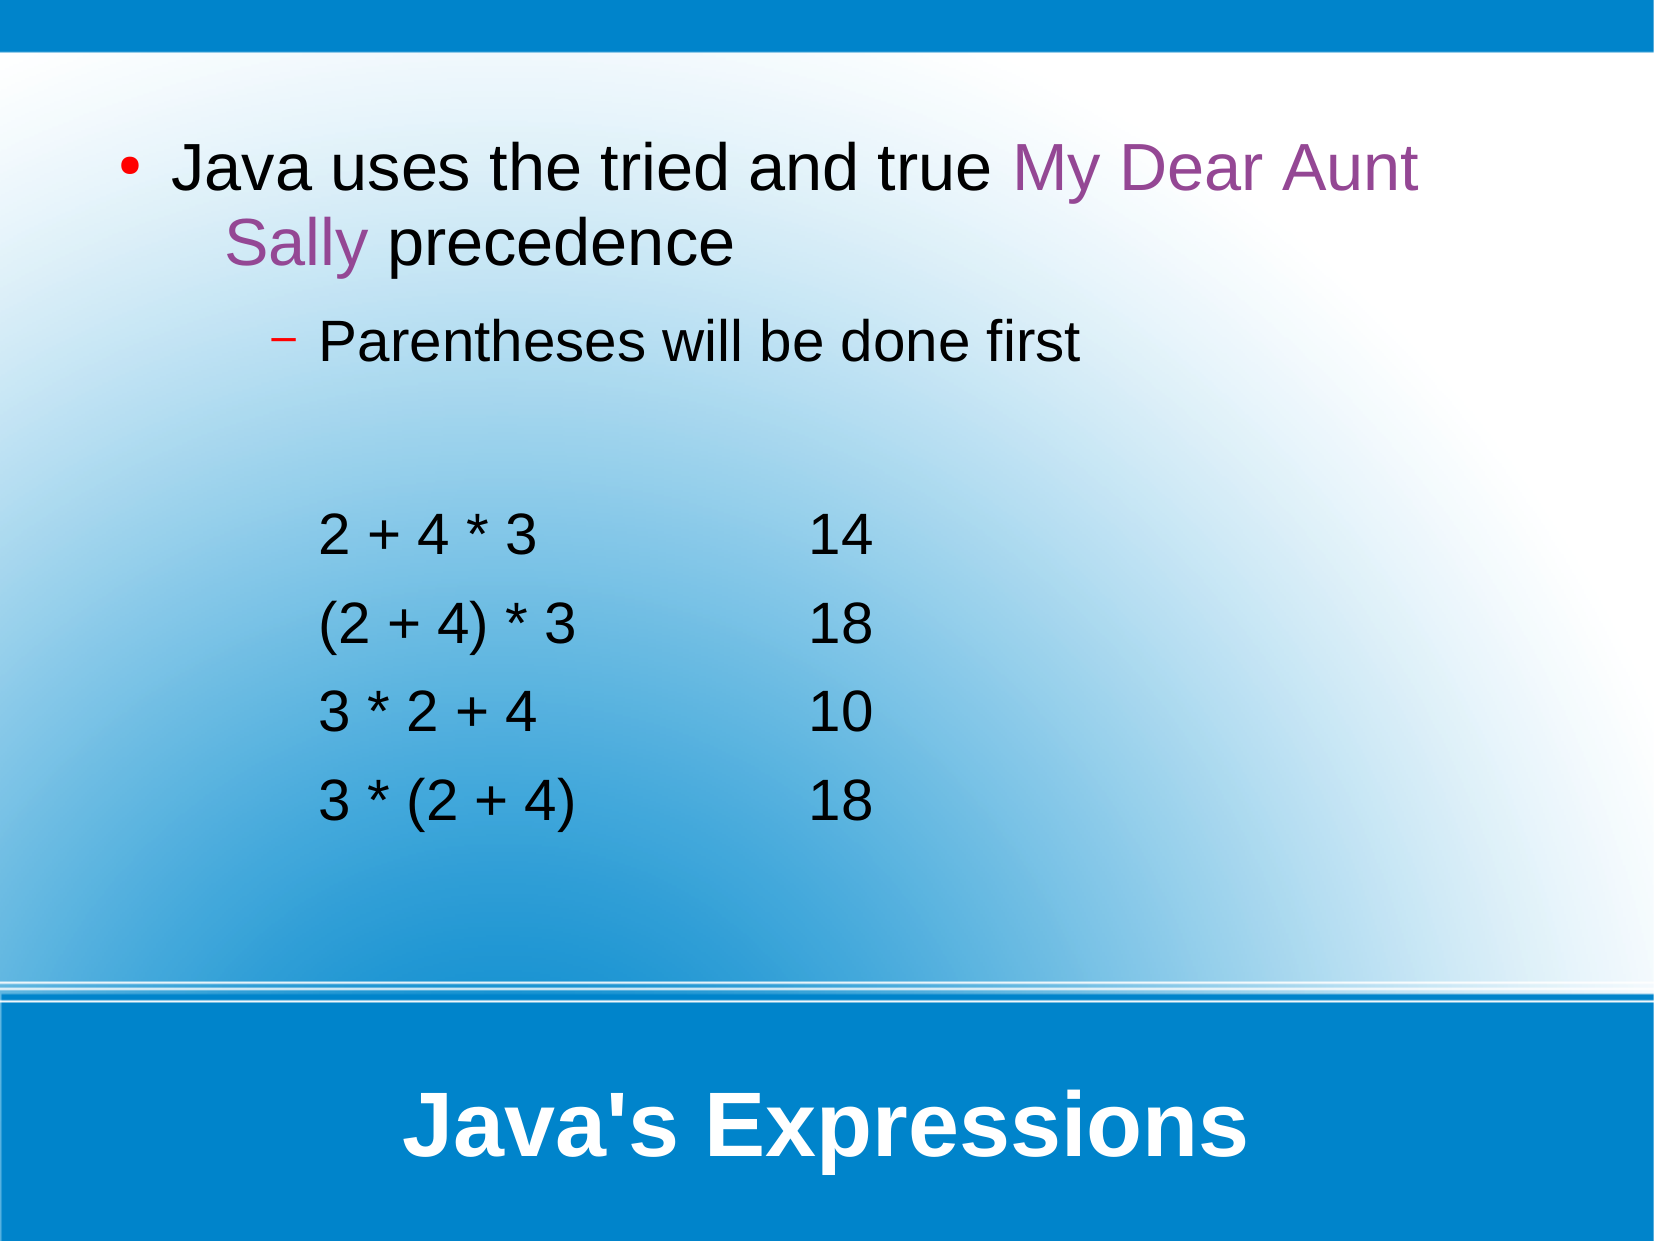

Java uses the tried and true My Dear Aunt Sally precedence
Parentheses will be done first
2 + 4 * 3				14
(2 + 4) * 3				18
3 * 2 + 4				10
3 * (2 + 4)				18
# Java's Expressions